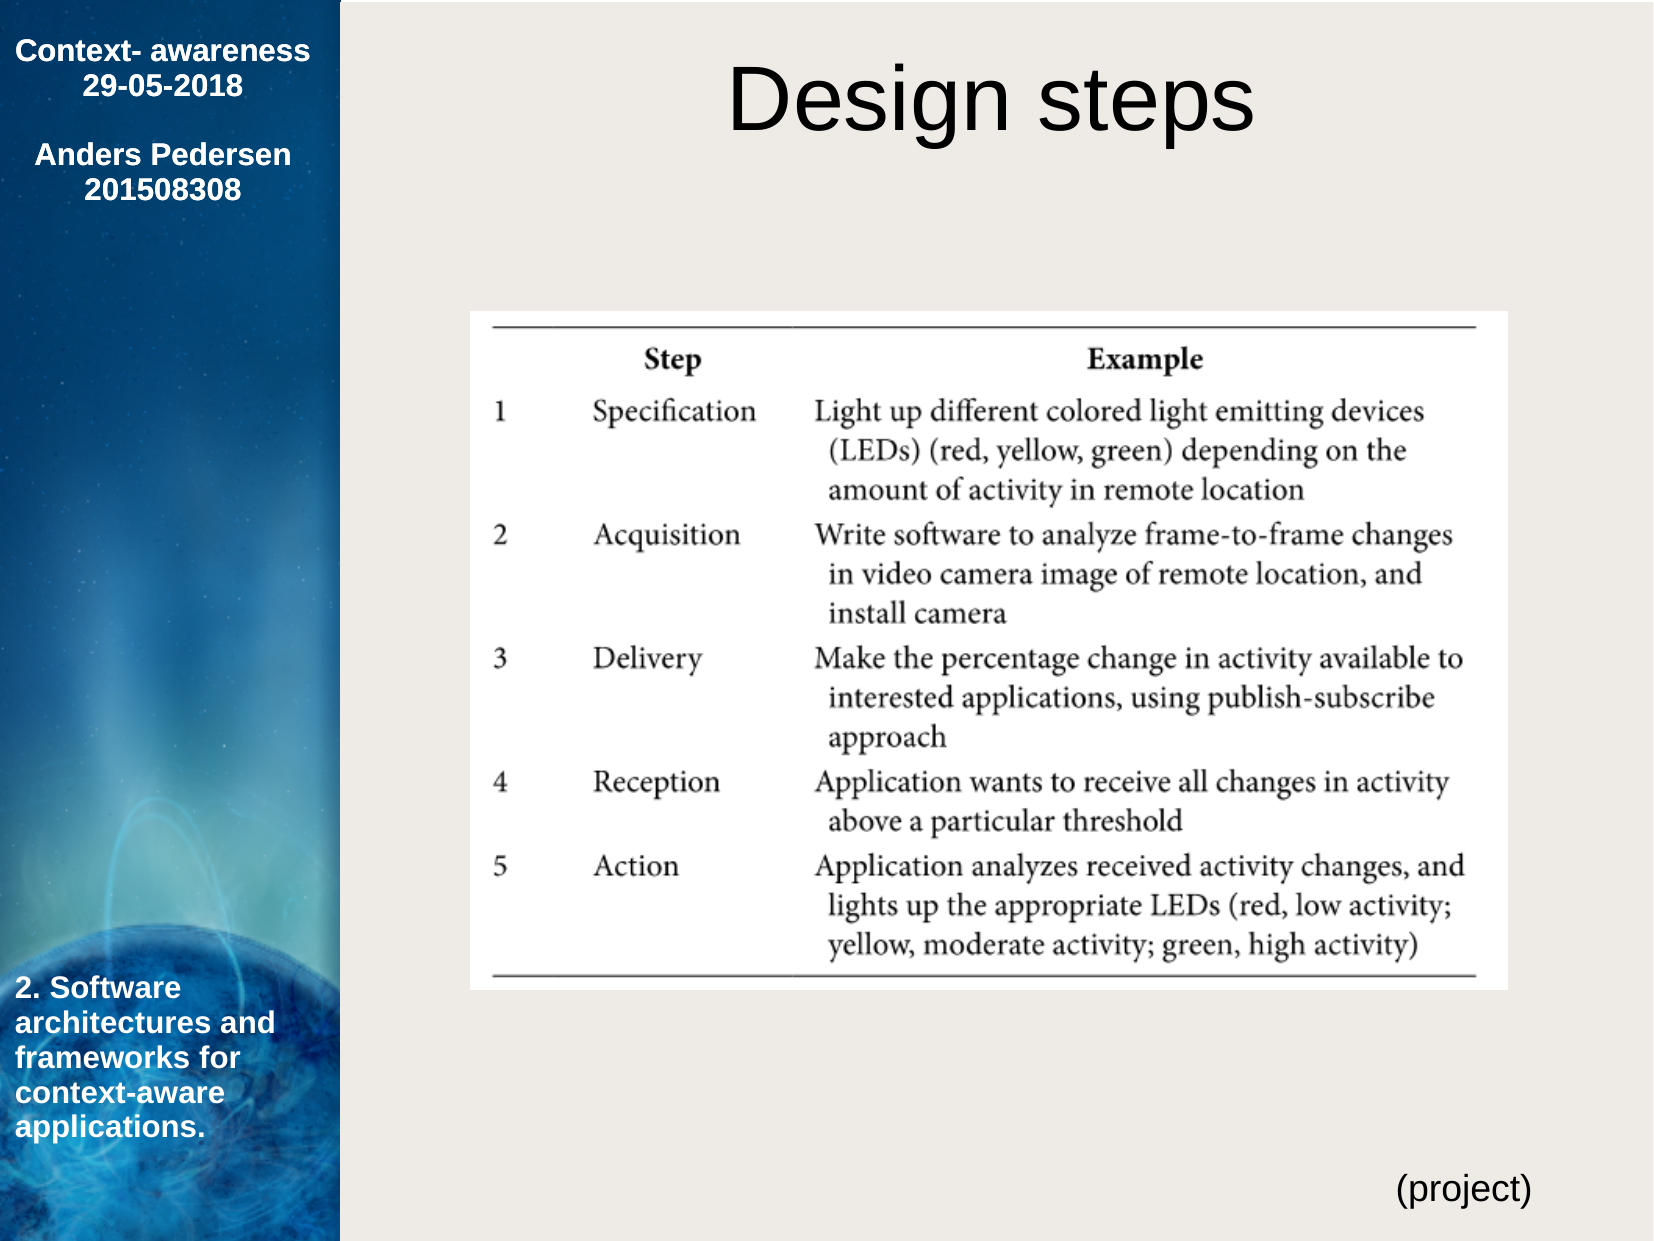

Context- awareness
29-05-2018
Anders Pedersen
201508308
Context- awareness
29-05-2018
Anders Pedersen
201508308
2. Software architectures and frameworks for context-aware applications.
Design steps
# Agenda
(project)